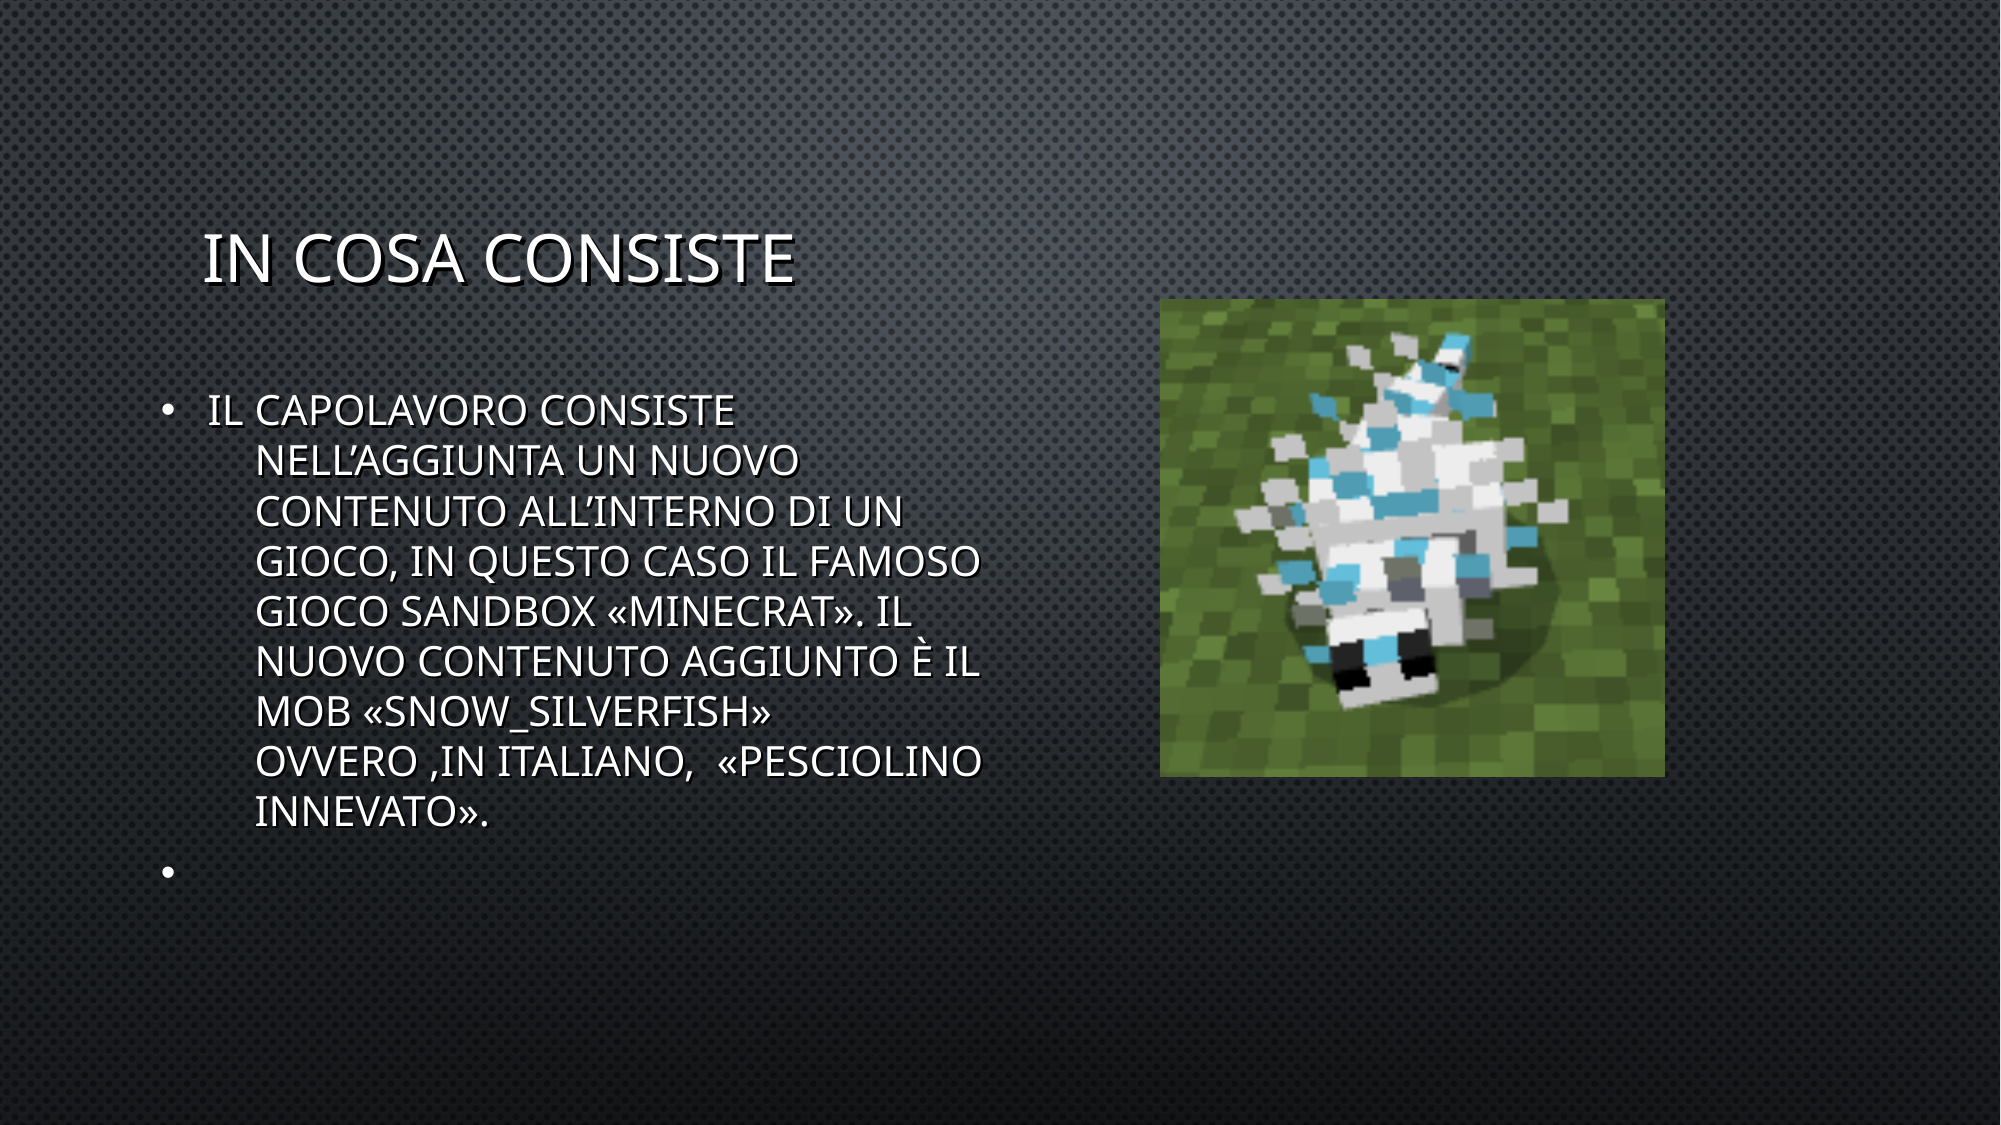

# In COSA CONSISTE
Il capolavoro consiste nell’aggiunta un nuovo contenuto all’interno di un gioco, in questo caso il famoso gioco sandbox «minecrat». Il nuovo contenuto aggiunto è il mob «snow_silverfish» ovvero ,in italiano, «pesciolino innevato».